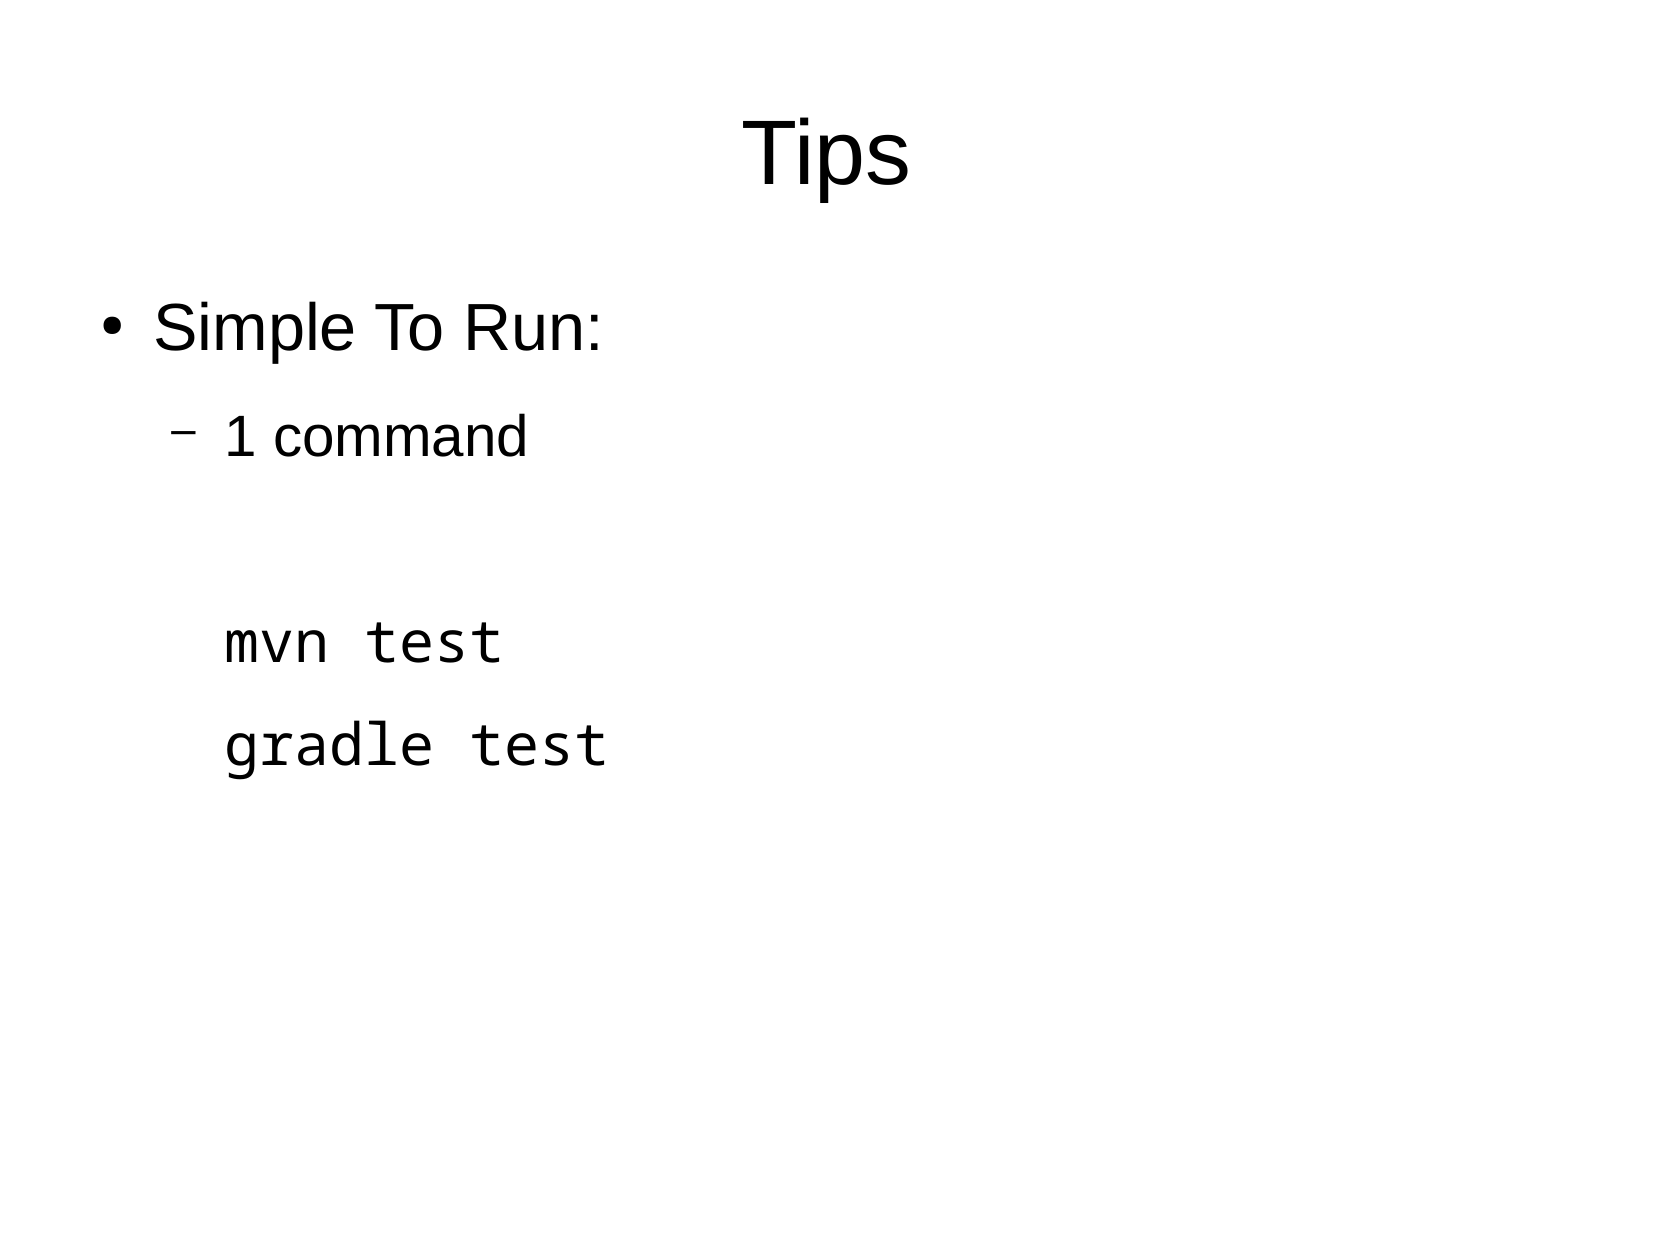

# Tips
Simple To Run:
1 command
mvn test
gradle test